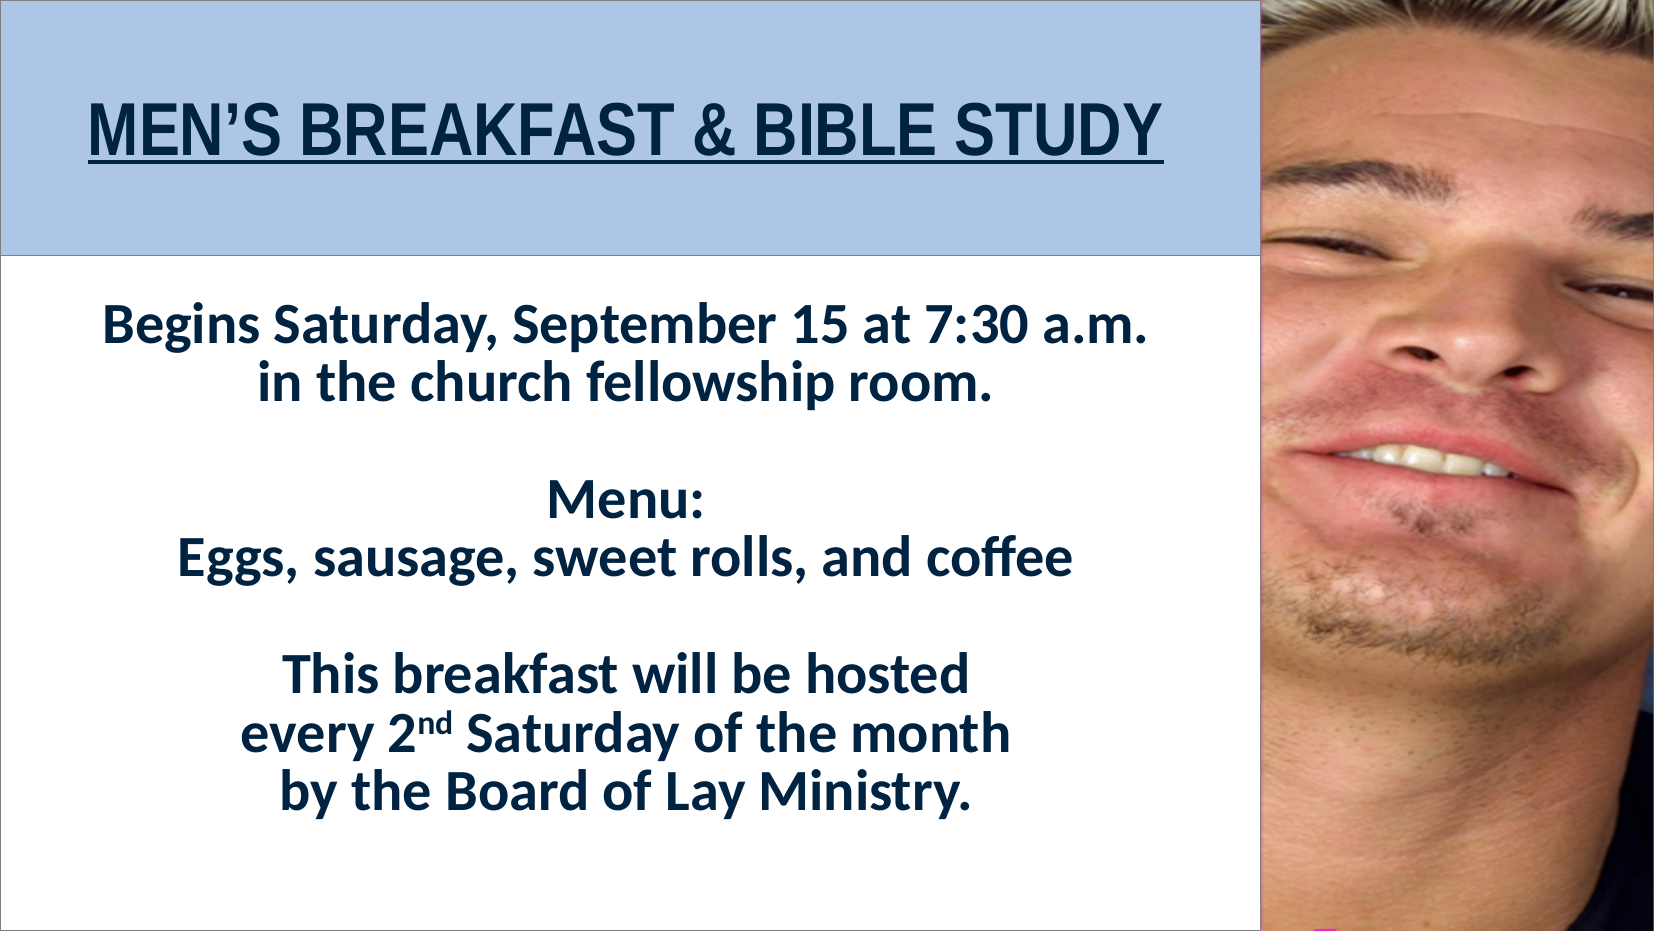

MEN’S BREAKFAST & BIBLE STUDY
Begins Saturday, September 15 at 7:30 a.m.
in the church fellowship room.
Menu:
Eggs, sausage, sweet rolls, and coffee
This breakfast will be hosted
every 2nd Saturday of the month
by the Board of Lay Ministry.
13